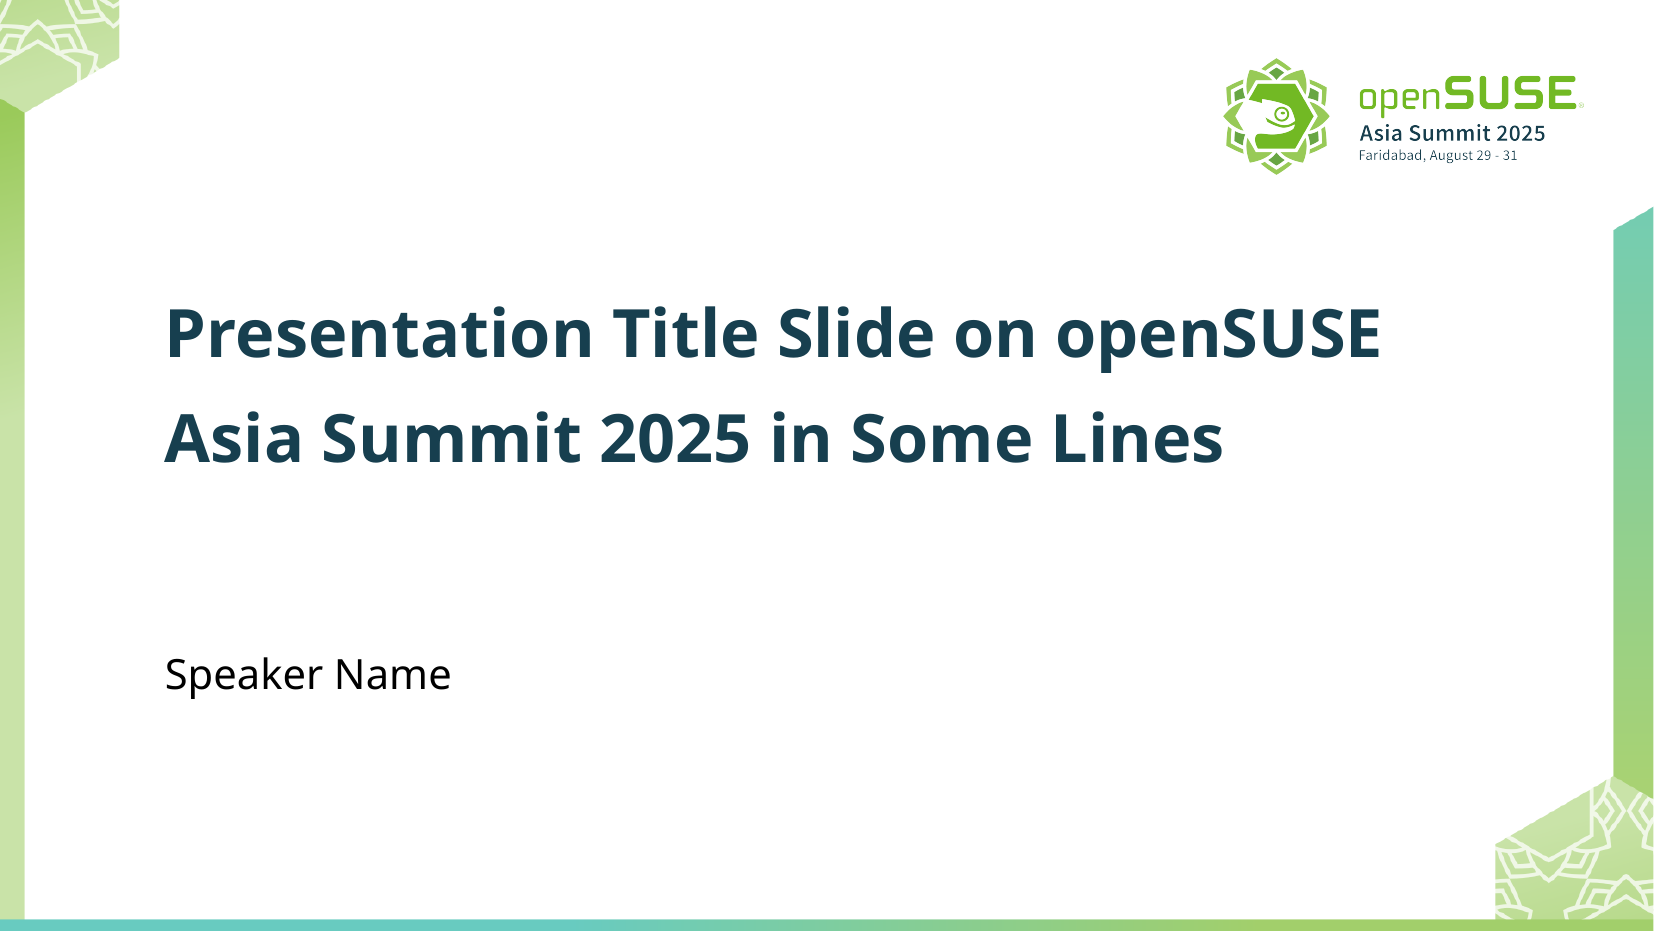

Presentation Title Slide on openSUSE Asia Summit 2025 in Some Lines
Speaker Name